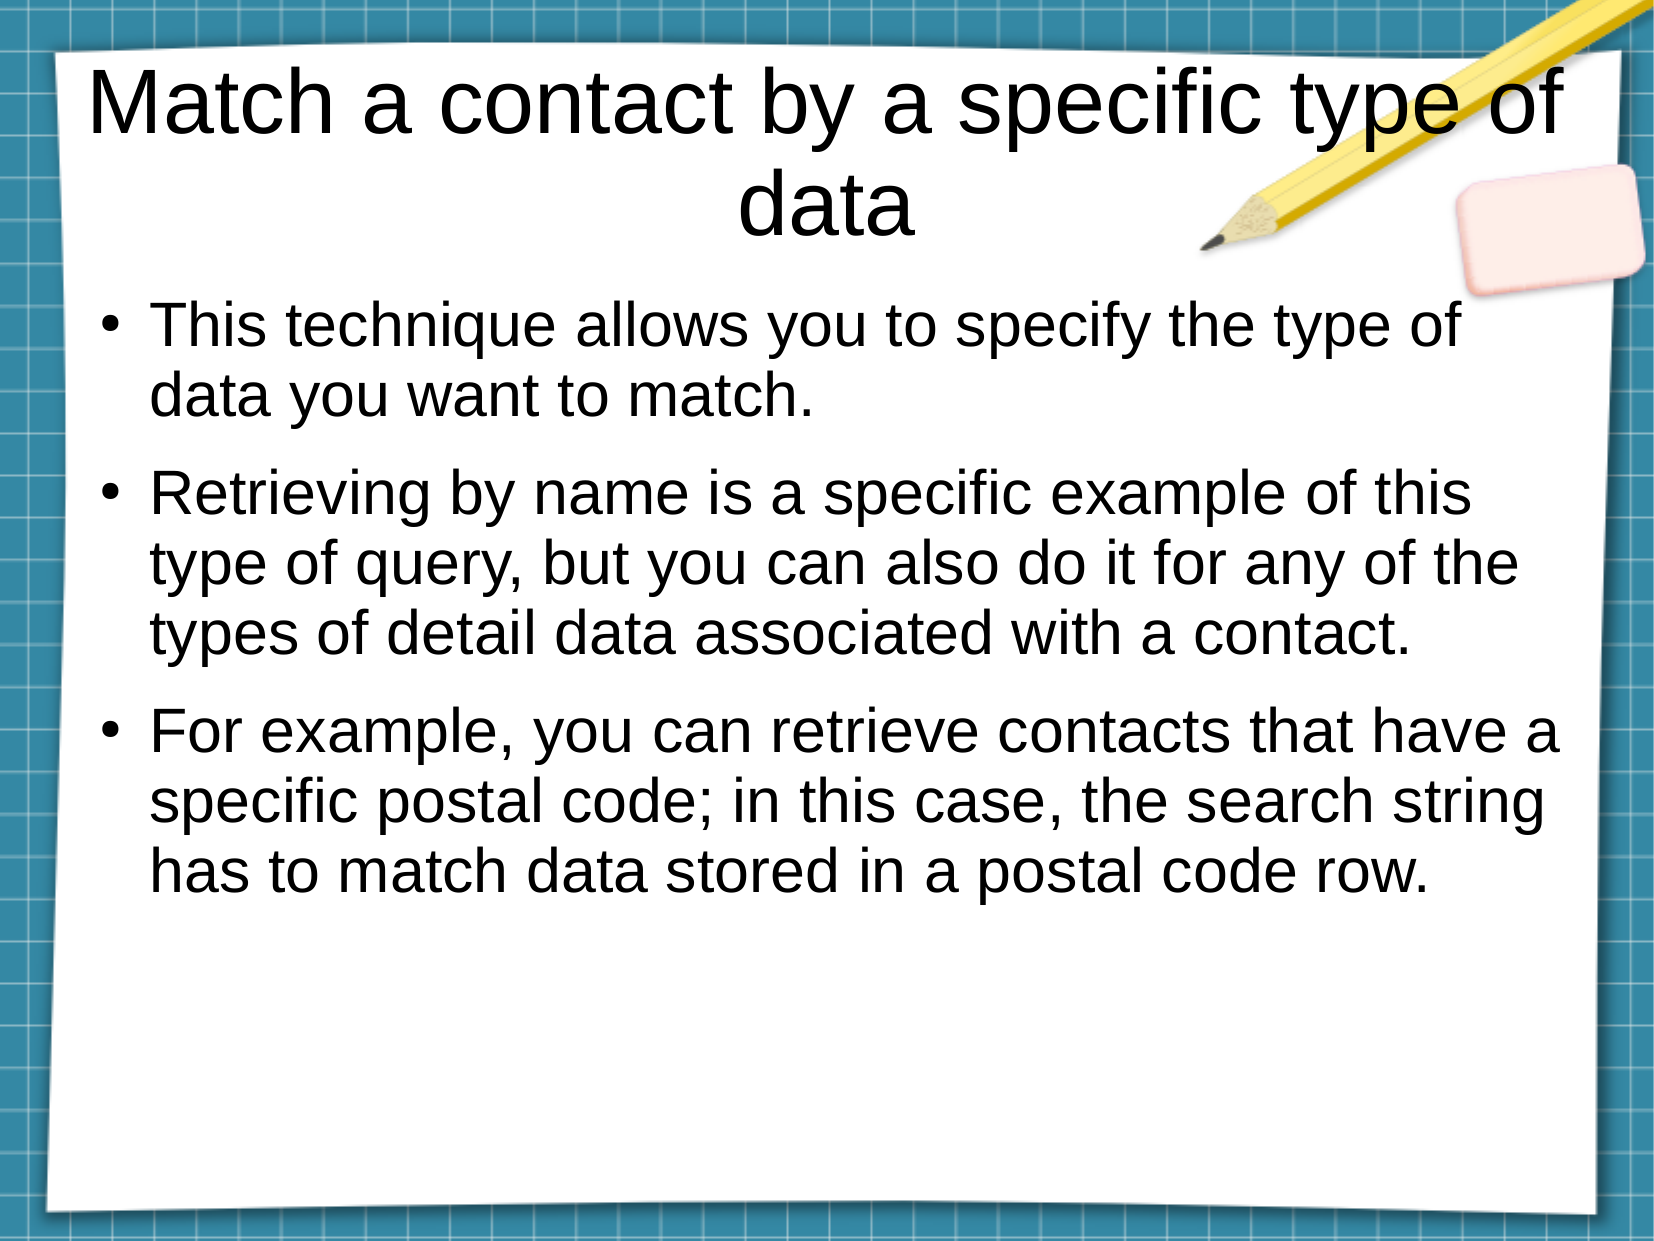

# Match a contact by a specific type of data
This technique allows you to specify the type of data you want to match.
Retrieving by name is a specific example of this type of query, but you can also do it for any of the types of detail data associated with a contact.
For example, you can retrieve contacts that have a specific postal code; in this case, the search string has to match data stored in a postal code row.